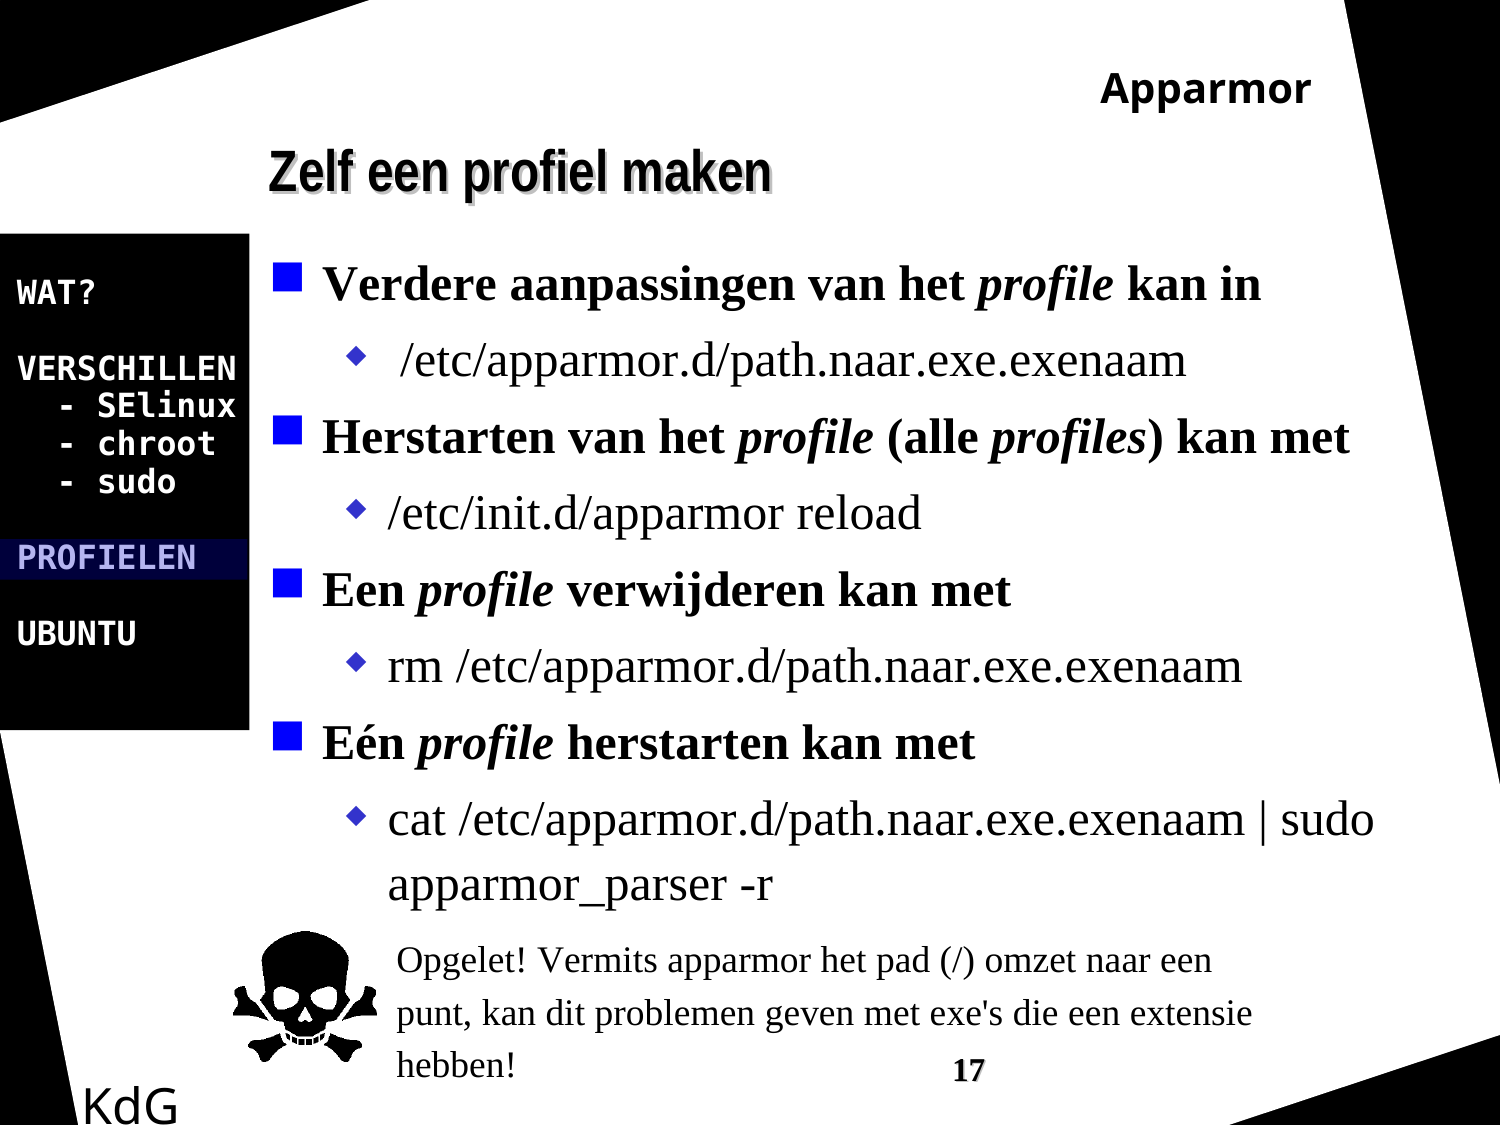

# Zelf een profiel maken
Verdere aanpassingen van het profile kan in
 /etc/apparmor.d/path.naar.exe.exenaam
Herstarten van het profile (alle profiles) kan met
/etc/init.d/apparmor reload
Een profile verwijderen kan met
rm /etc/apparmor.d/path.naar.exe.exenaam
Eén profile herstarten kan met
cat /etc/apparmor.d/path.naar.exe.exenaam | sudo apparmor_parser -r
Opgelet! Vermits apparmor het pad (/) omzet naar een punt, kan dit problemen geven met exe's die een extensie hebben!